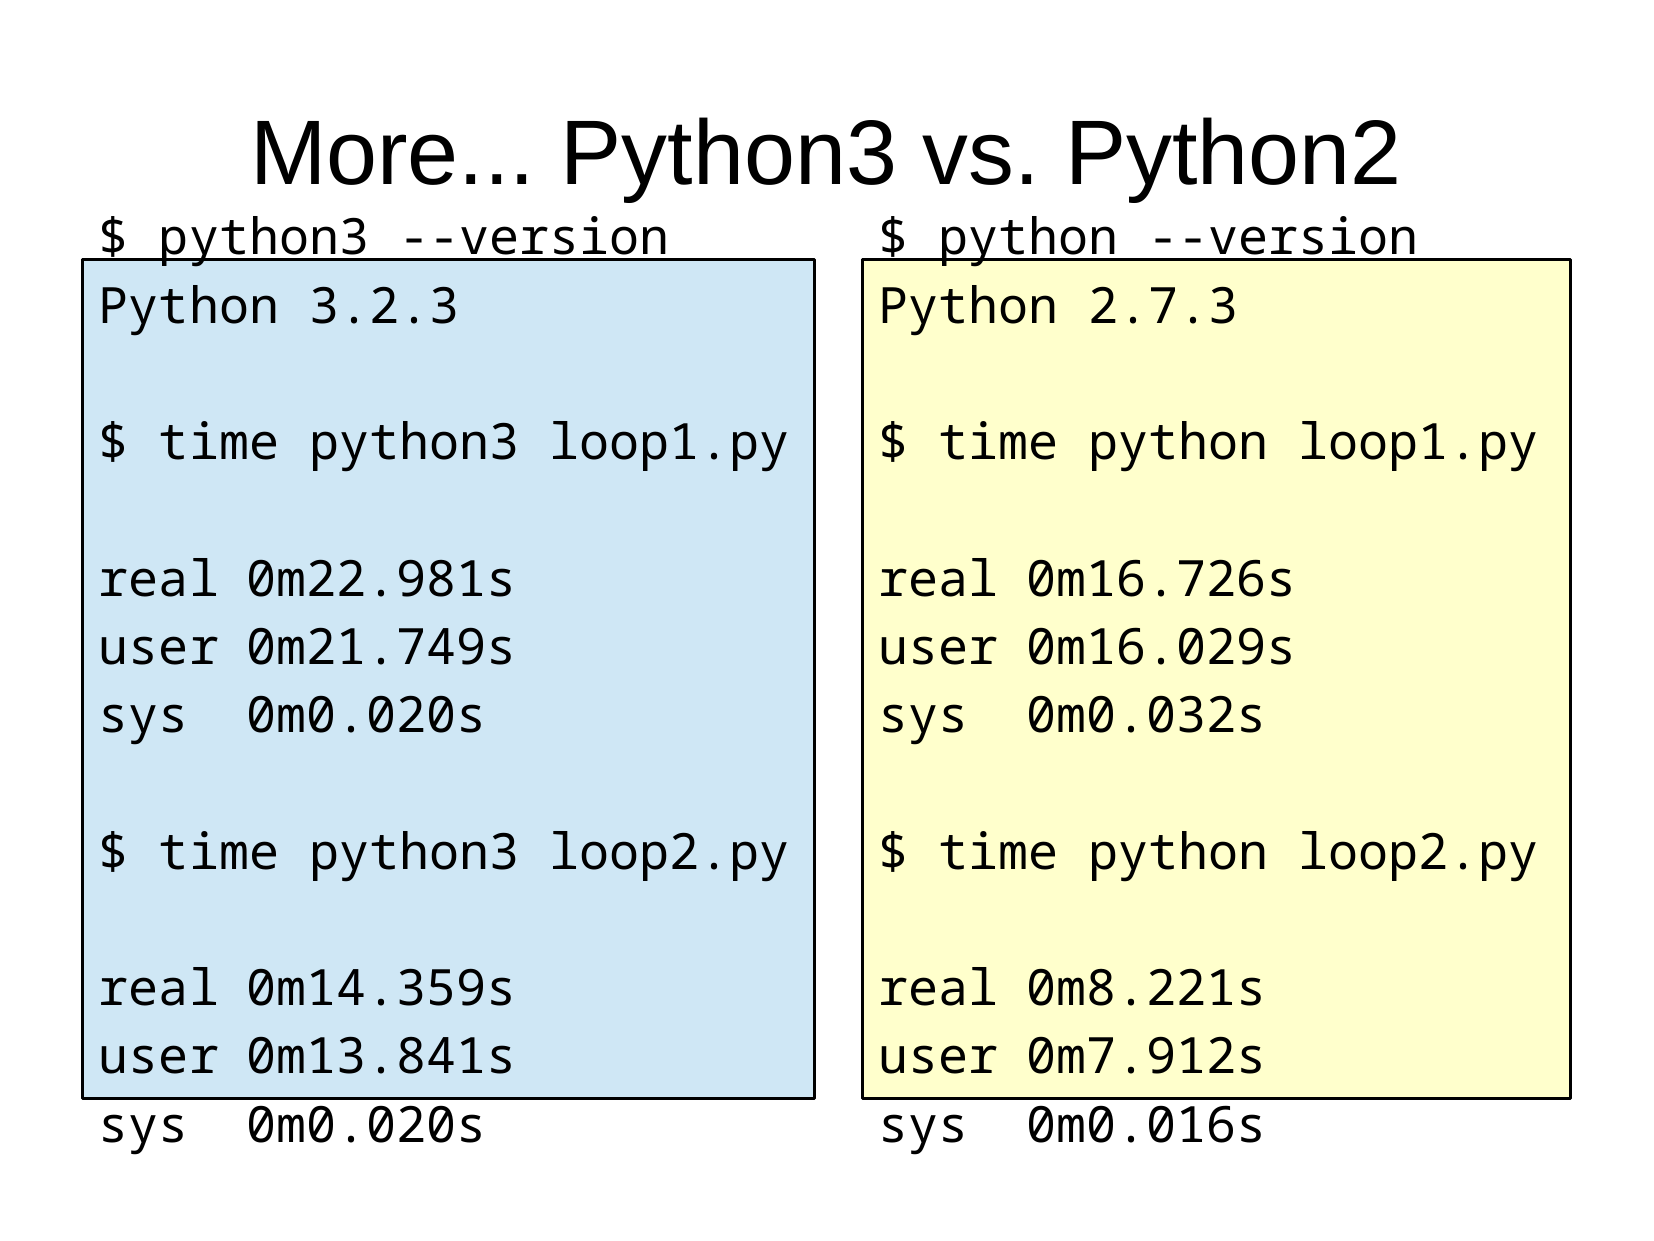

# More... Python3 vs. Python2
$ python3 --version
Python 3.2.3
$ time python3 loop1.py
real	0m22.981s
user	0m21.749s
sys	0m0.020s
$ time python3 loop2.py
real	0m14.359s
user	0m13.841s
sys	0m0.020s
$ python --version
Python 2.7.3
$ time python loop1.py
real	0m16.726s
user	0m16.029s
sys	0m0.032s
$ time python loop2.py
real	0m8.221s
user	0m7.912s
sys	0m0.016s